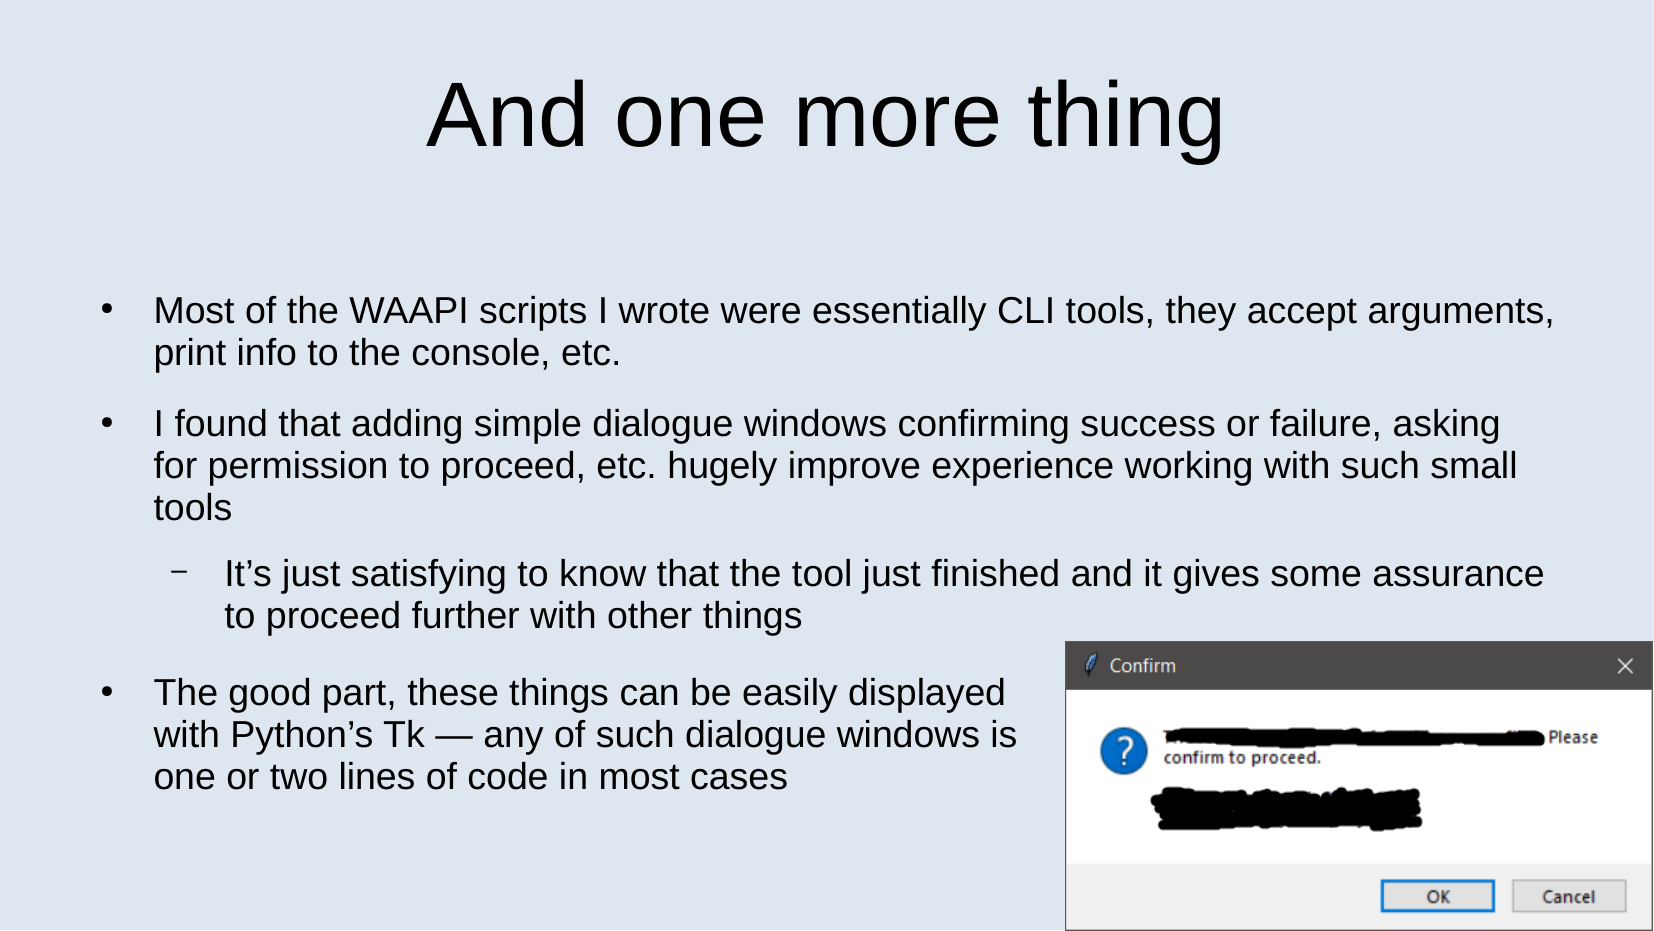

# And one more thing
Most of the WAAPI scripts I wrote were essentially CLI tools, they accept arguments, print info to the console, etc.
I found that adding simple dialogue windows confirming success or failure, asking for permission to proceed, etc. hugely improve experience working with such small tools
It’s just satisfying to know that the tool just finished and it gives some assurance to proceed further with other things
The good part, these things can be easily displayed with Python’s Tk — any of such dialogue windows is one or two lines of code in most cases